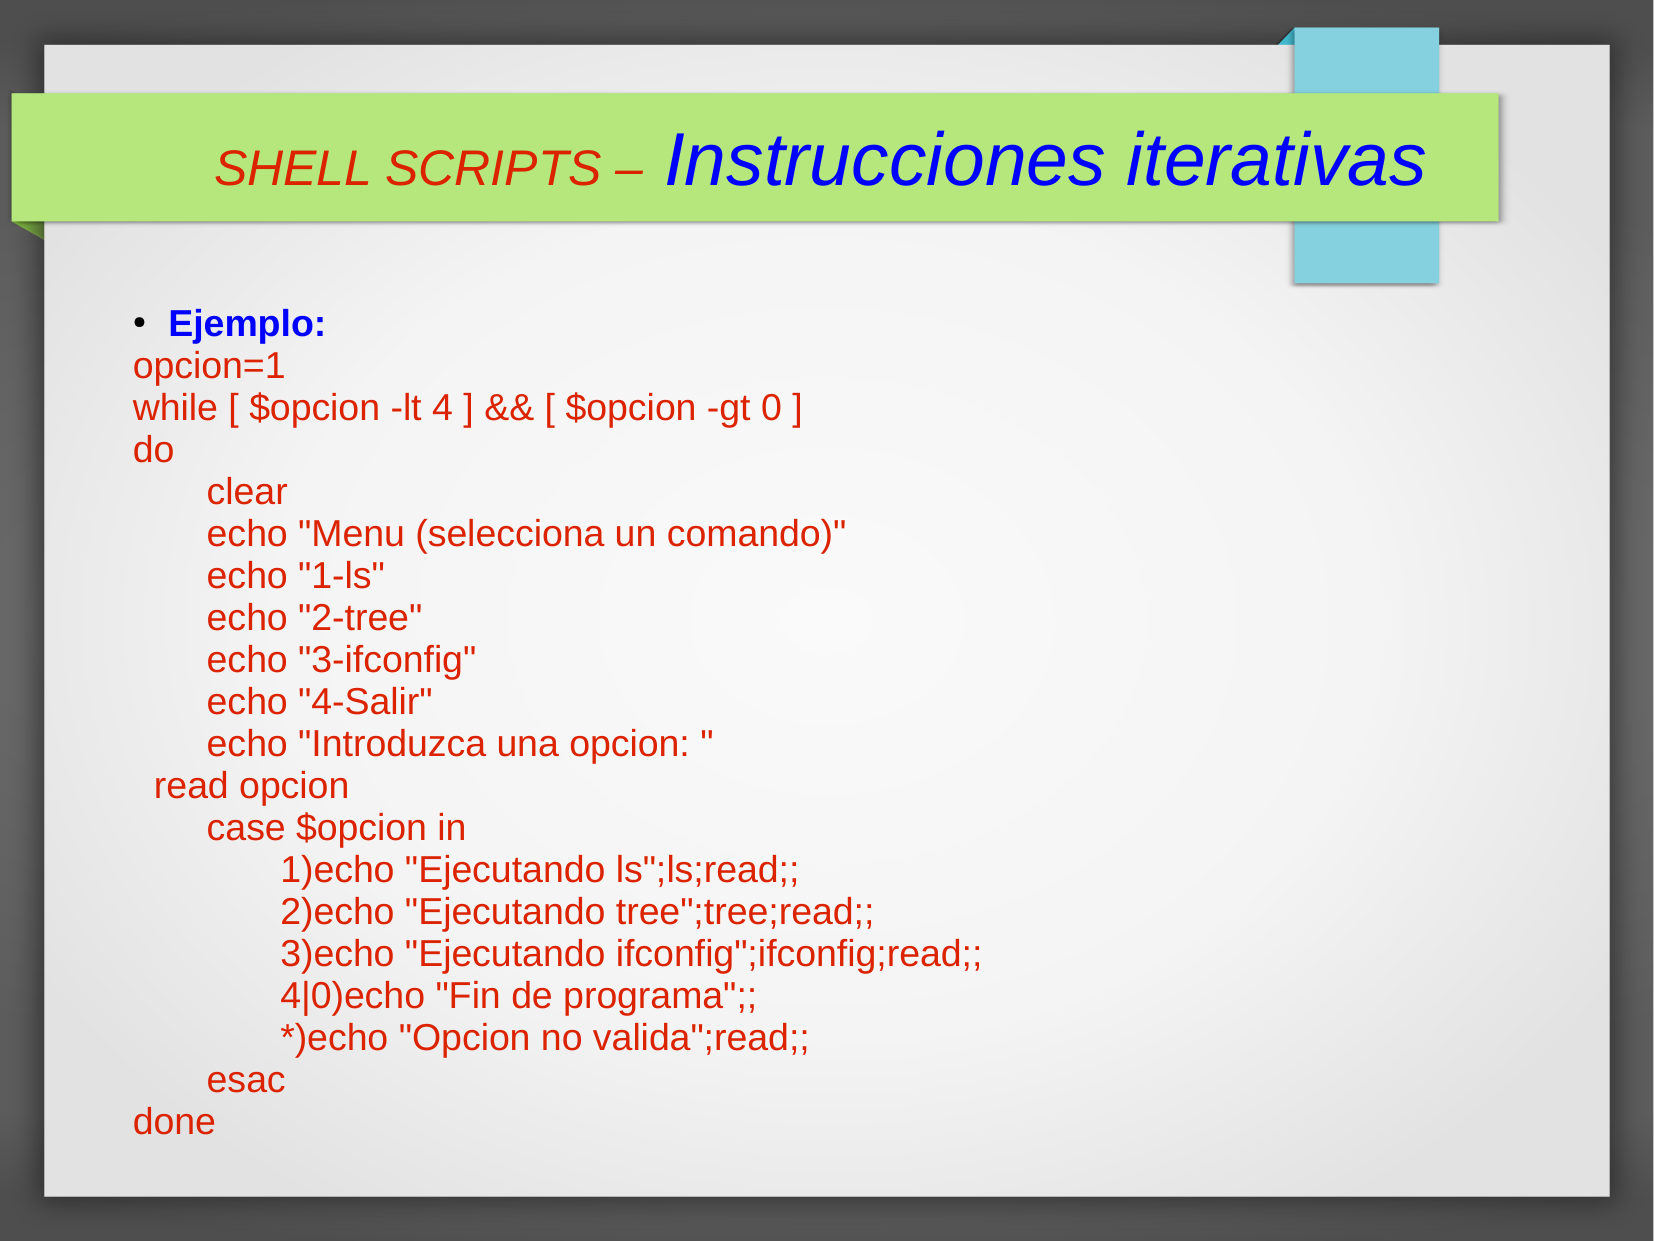

# SHELL SCRIPTS – Instrucciones iterativas
Ejemplo:
opcion=1
while [ $opcion -lt 4 ] && [ $opcion -gt 0 ]
do
	clear
	echo "Menu (selecciona un comando)"
	echo "1-ls"
	echo "2-tree"
	echo "3-ifconfig"
	echo "4-Salir"
	echo "Introduzca una opcion: "
 read opcion
	case $opcion in
		1)echo "Ejecutando ls";ls;read;;
		2)echo "Ejecutando tree";tree;read;;
		3)echo "Ejecutando ifconfig";ifconfig;read;;
		4|0)echo "Fin de programa";;
		*)echo "Opcion no valida";read;;
	esac
done